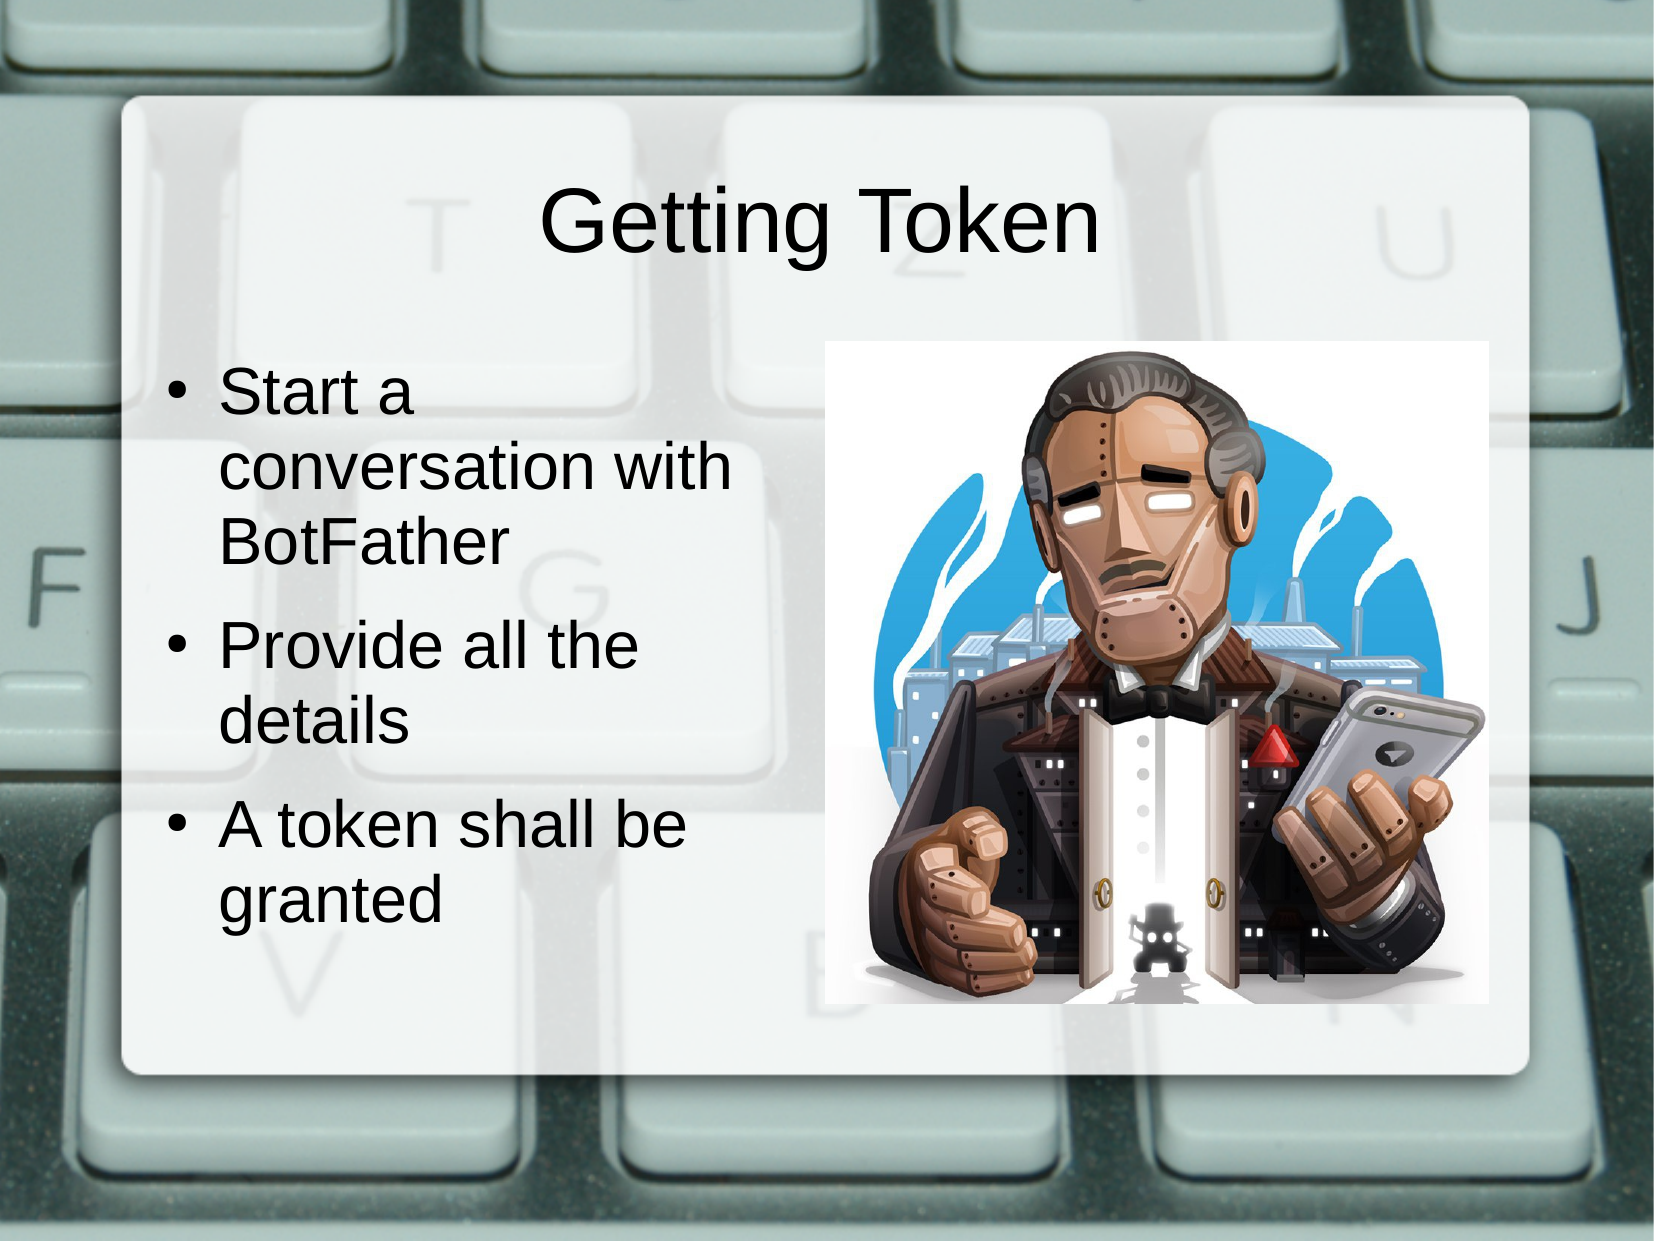

# Getting Token
Start a conversation with BotFather
Provide all the details
A token shall be granted